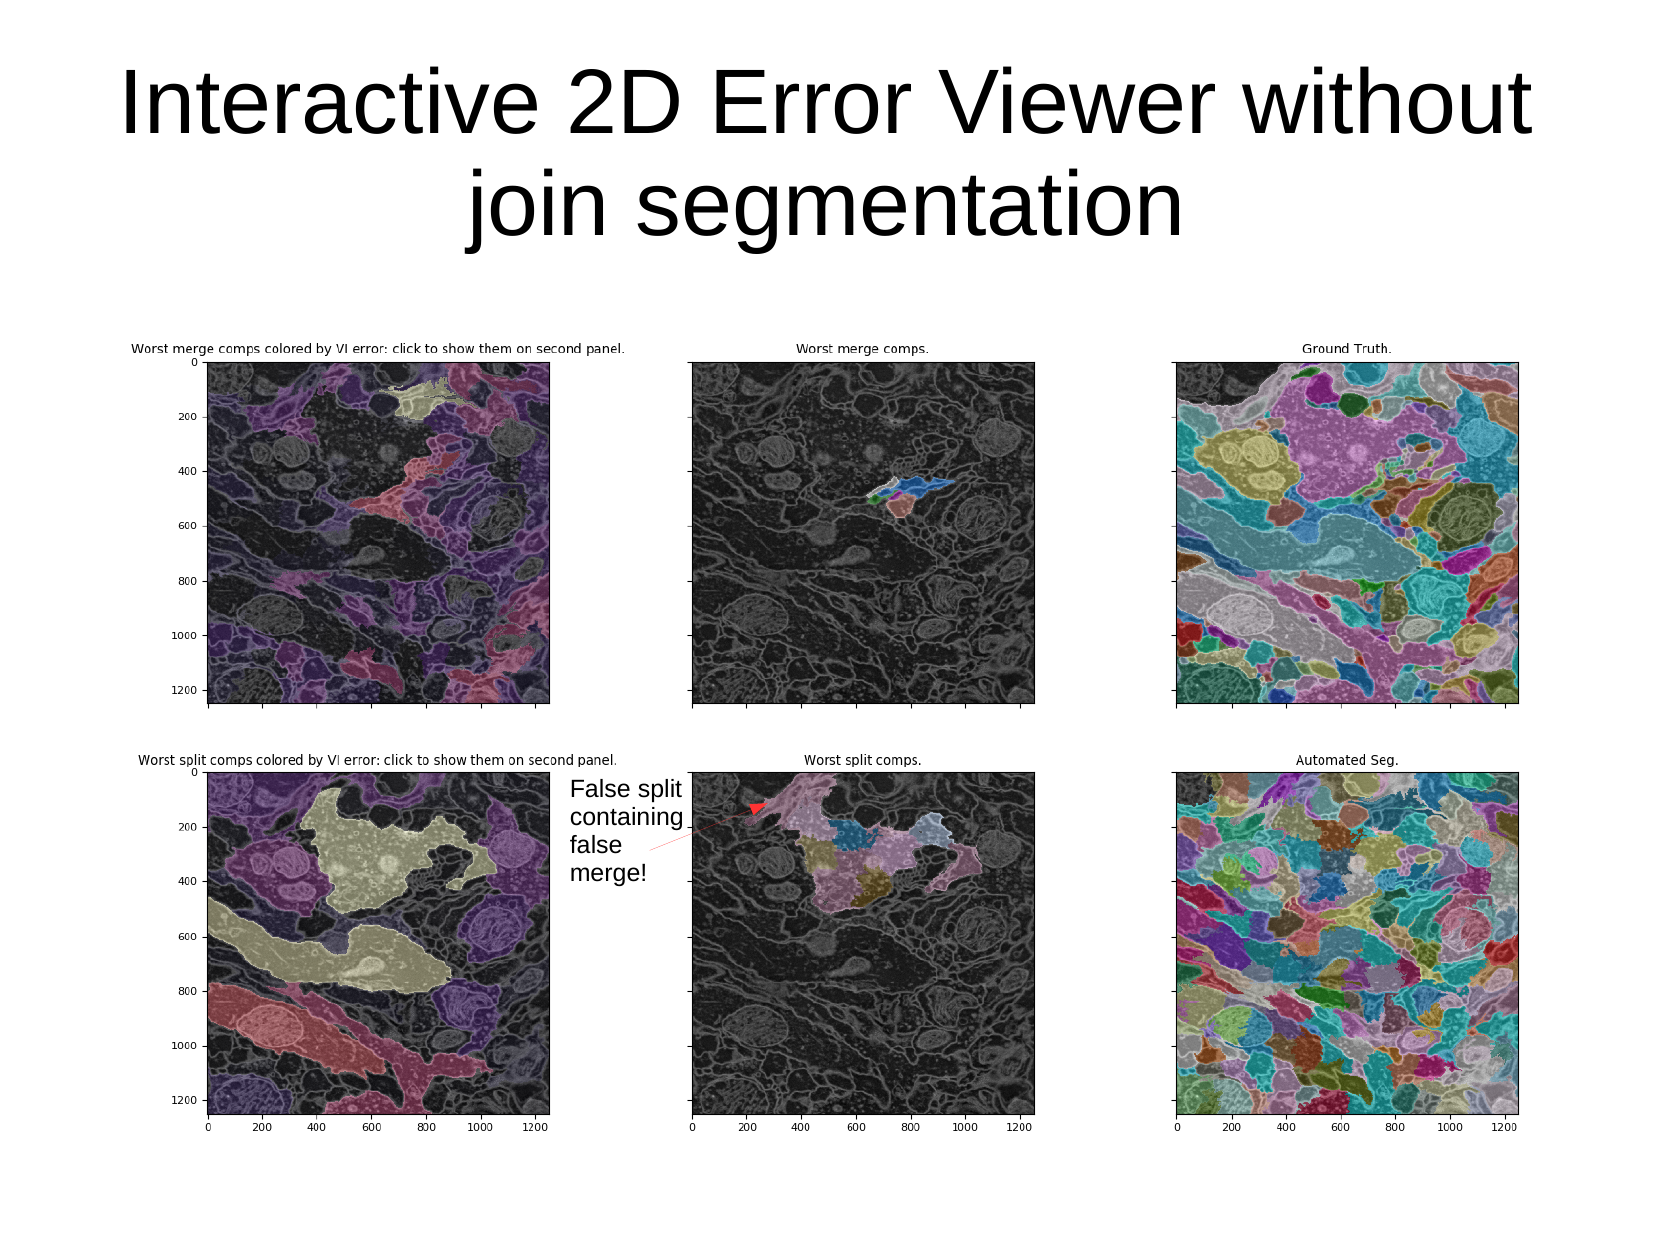

# Interactive 2D Error Viewer without join segmentation
False split containing false merge!